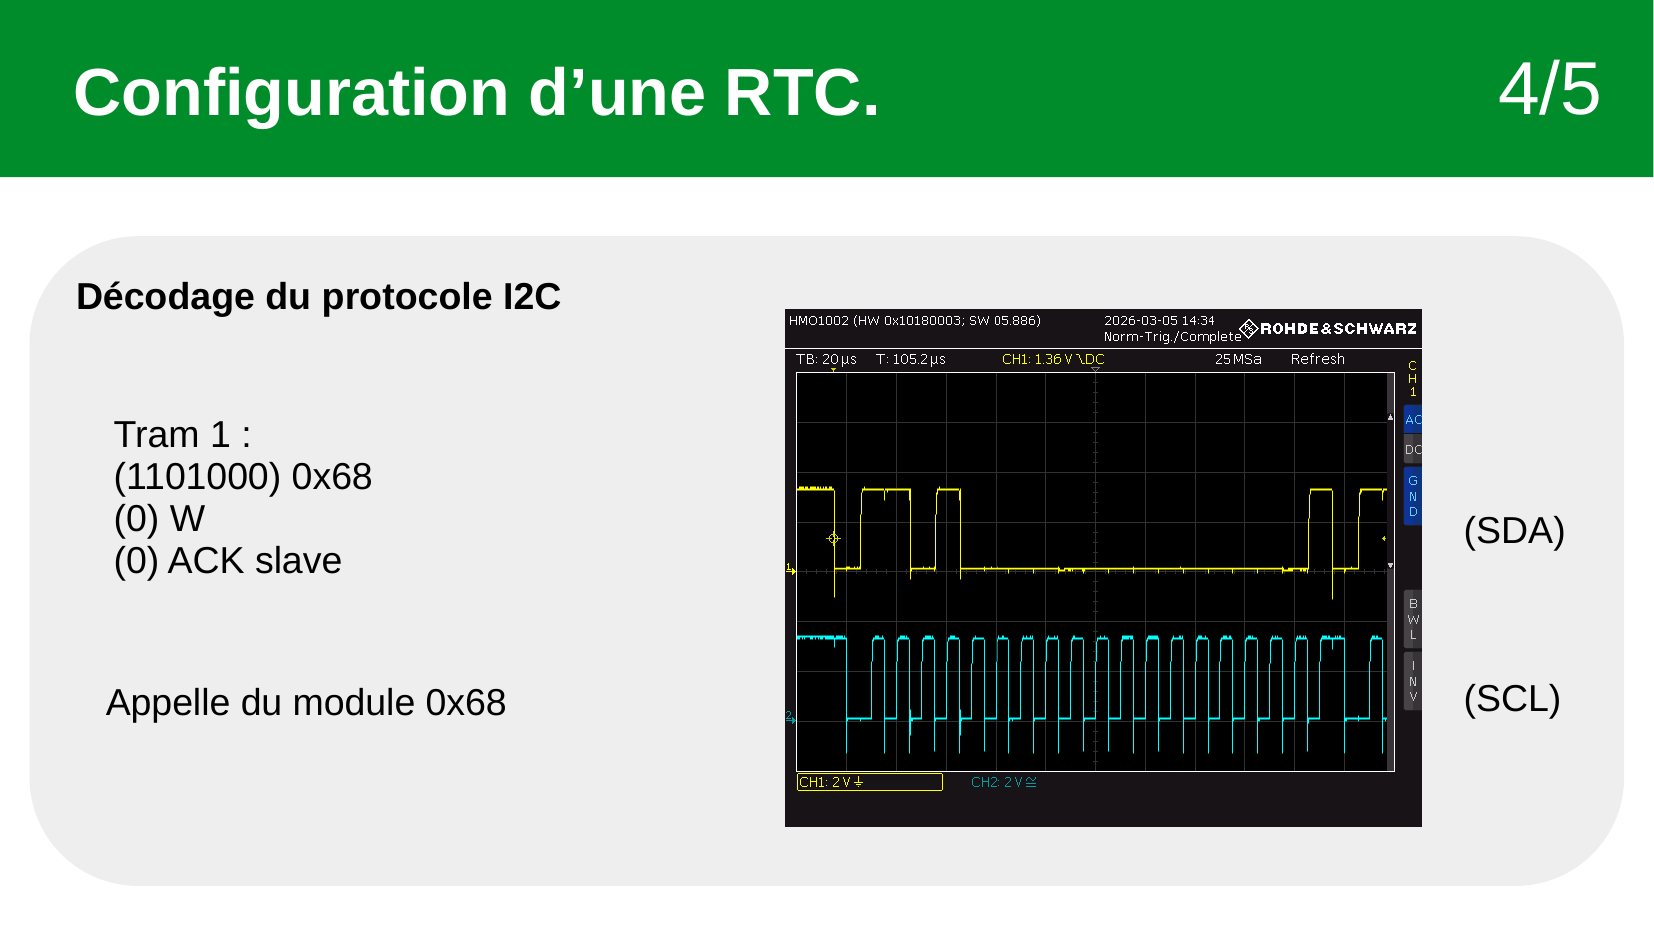

4/5
Configuration d’une RTC.
Décodage du protocole I2C
Tram 1 :
(1101000) 0x68
(0) W
(0) ACK slave
(SDA)
(SCL)
Appelle du module 0x68